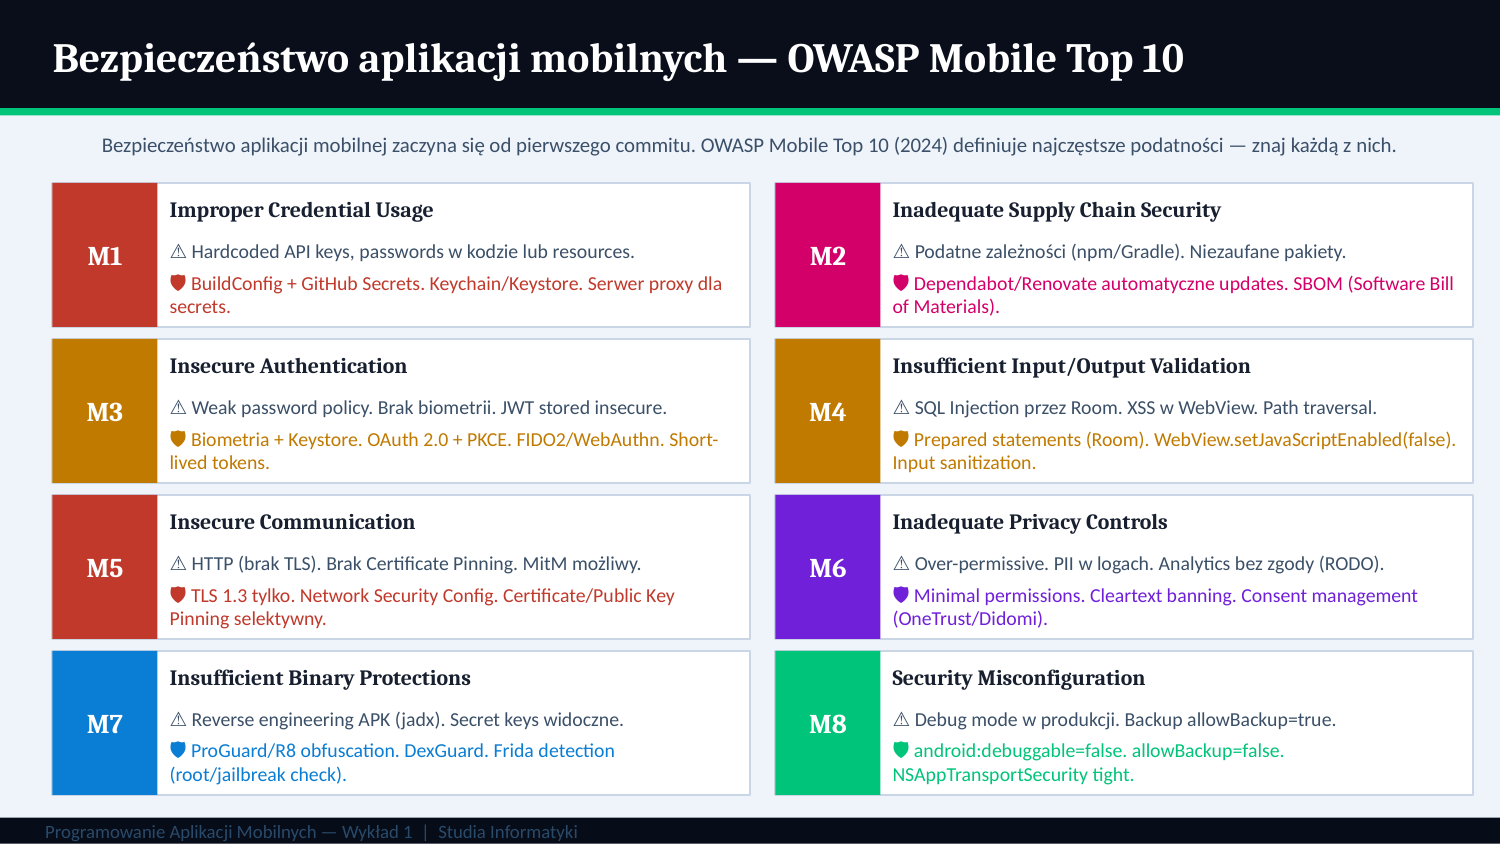

Bezpieczeństwo aplikacji mobilnych — OWASP Mobile Top 10
Bezpieczeństwo aplikacji mobilnej zaczyna się od pierwszego commitu. OWASP Mobile Top 10 (2024) definiuje najczęstsze podatności — znaj każdą z nich.
M1
M2
Improper Credential Usage
Inadequate Supply Chain Security
⚠️ Hardcoded API keys, passwords w kodzie lub resources.
⚠️ Podatne zależności (npm/Gradle). Niezaufane pakiety.
🛡️ BuildConfig + GitHub Secrets. Keychain/Keystore. Serwer proxy dla secrets.
🛡️ Dependabot/Renovate automatyczne updates. SBOM (Software Bill of Materials).
M3
M4
Insecure Authentication
Insufficient Input/Output Validation
⚠️ Weak password policy. Brak biometrii. JWT stored insecure.
⚠️ SQL Injection przez Room. XSS w WebView. Path traversal.
🛡️ Biometria + Keystore. OAuth 2.0 + PKCE. FIDO2/WebAuthn. Short-lived tokens.
🛡️ Prepared statements (Room). WebView.setJavaScriptEnabled(false). Input sanitization.
M5
M6
Insecure Communication
Inadequate Privacy Controls
⚠️ HTTP (brak TLS). Brak Certificate Pinning. MitM możliwy.
⚠️ Over-permissive. PII w logach. Analytics bez zgody (RODO).
🛡️ TLS 1.3 tylko. Network Security Config. Certificate/Public Key Pinning selektywny.
🛡️ Minimal permissions. Cleartext banning. Consent management (OneTrust/Didomi).
M7
M8
Insufficient Binary Protections
Security Misconfiguration
⚠️ Reverse engineering APK (jadx). Secret keys widoczne.
⚠️ Debug mode w produkcji. Backup allowBackup=true.
🛡️ ProGuard/R8 obfuscation. DexGuard. Frida detection (root/jailbreak check).
🛡️ android:debuggable=false. allowBackup=false. NSAppTransportSecurity tight.
Programowanie Aplikacji Mobilnych — Wykład 1 | Studia Informatyki